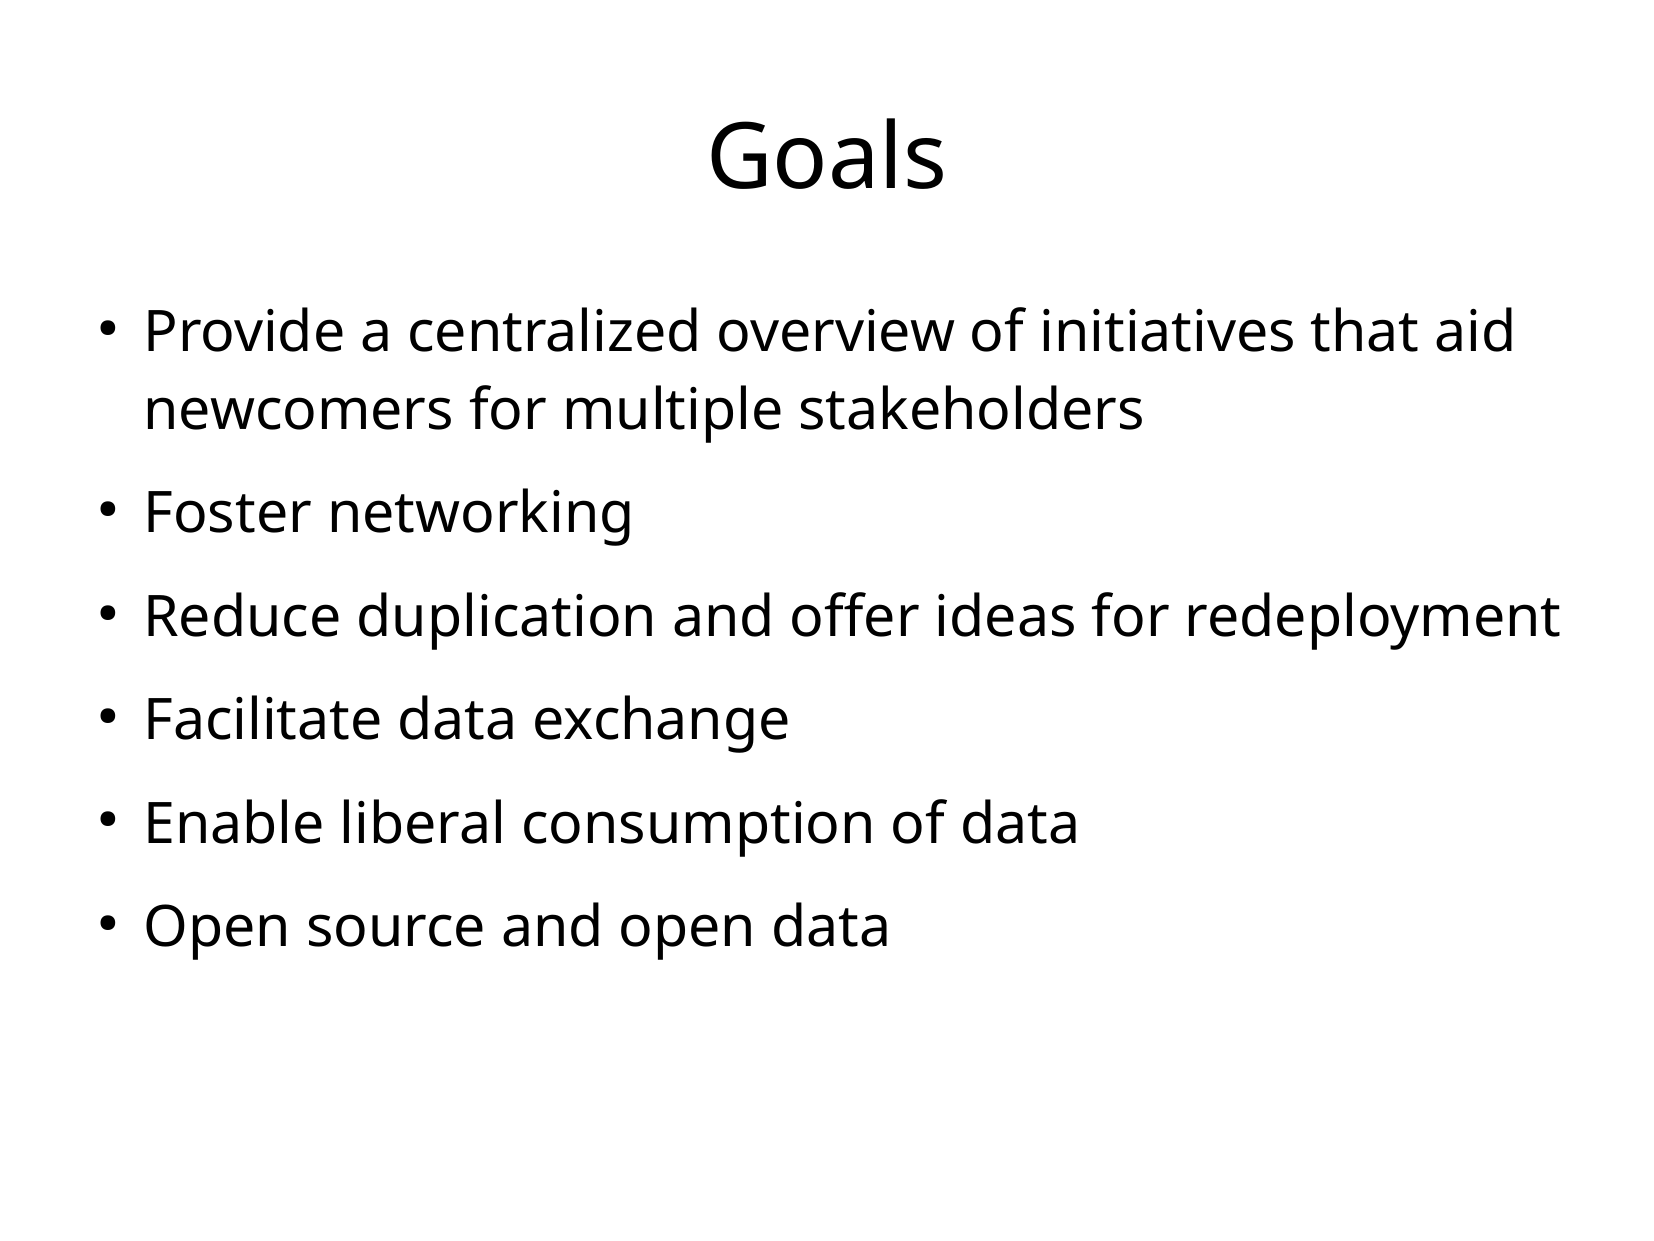

# Goals
Provide a centralized overview of initiatives that aid newcomers for multiple stakeholders
Foster networking
Reduce duplication and offer ideas for redeployment
Facilitate data exchange
Enable liberal consumption of data
Open source and open data